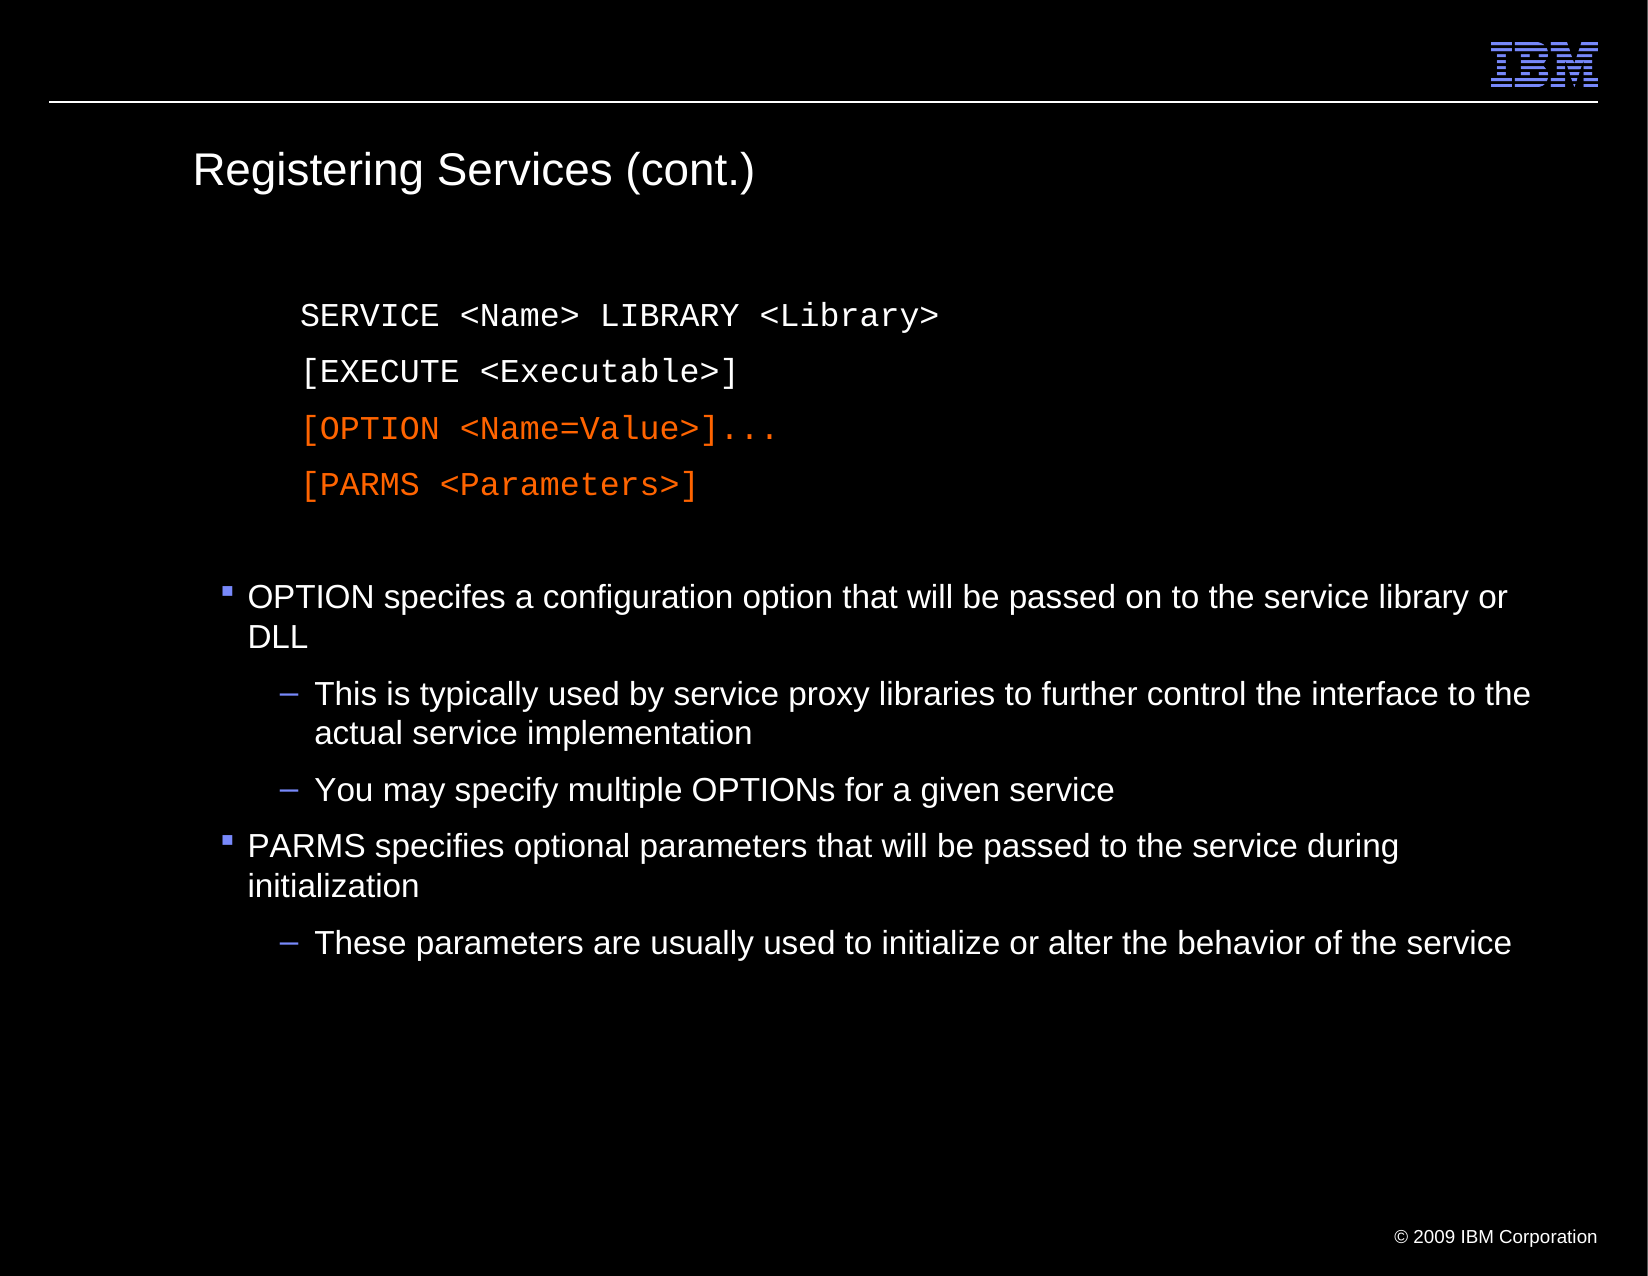

# Registering Services (cont.)
 SERVICE <Name> LIBRARY <Library>
 [EXECUTE <Executable>]
 [OPTION <Name=Value>]...
 [PARMS <Parameters>]
OPTION specifes a configuration option that will be passed on to the service library or DLL
This is typically used by service proxy libraries to further control the interface to the actual service implementation
You may specify multiple OPTIONs for a given service
PARMS specifies optional parameters that will be passed to the service during initialization
These parameters are usually used to initialize or alter the behavior of the service